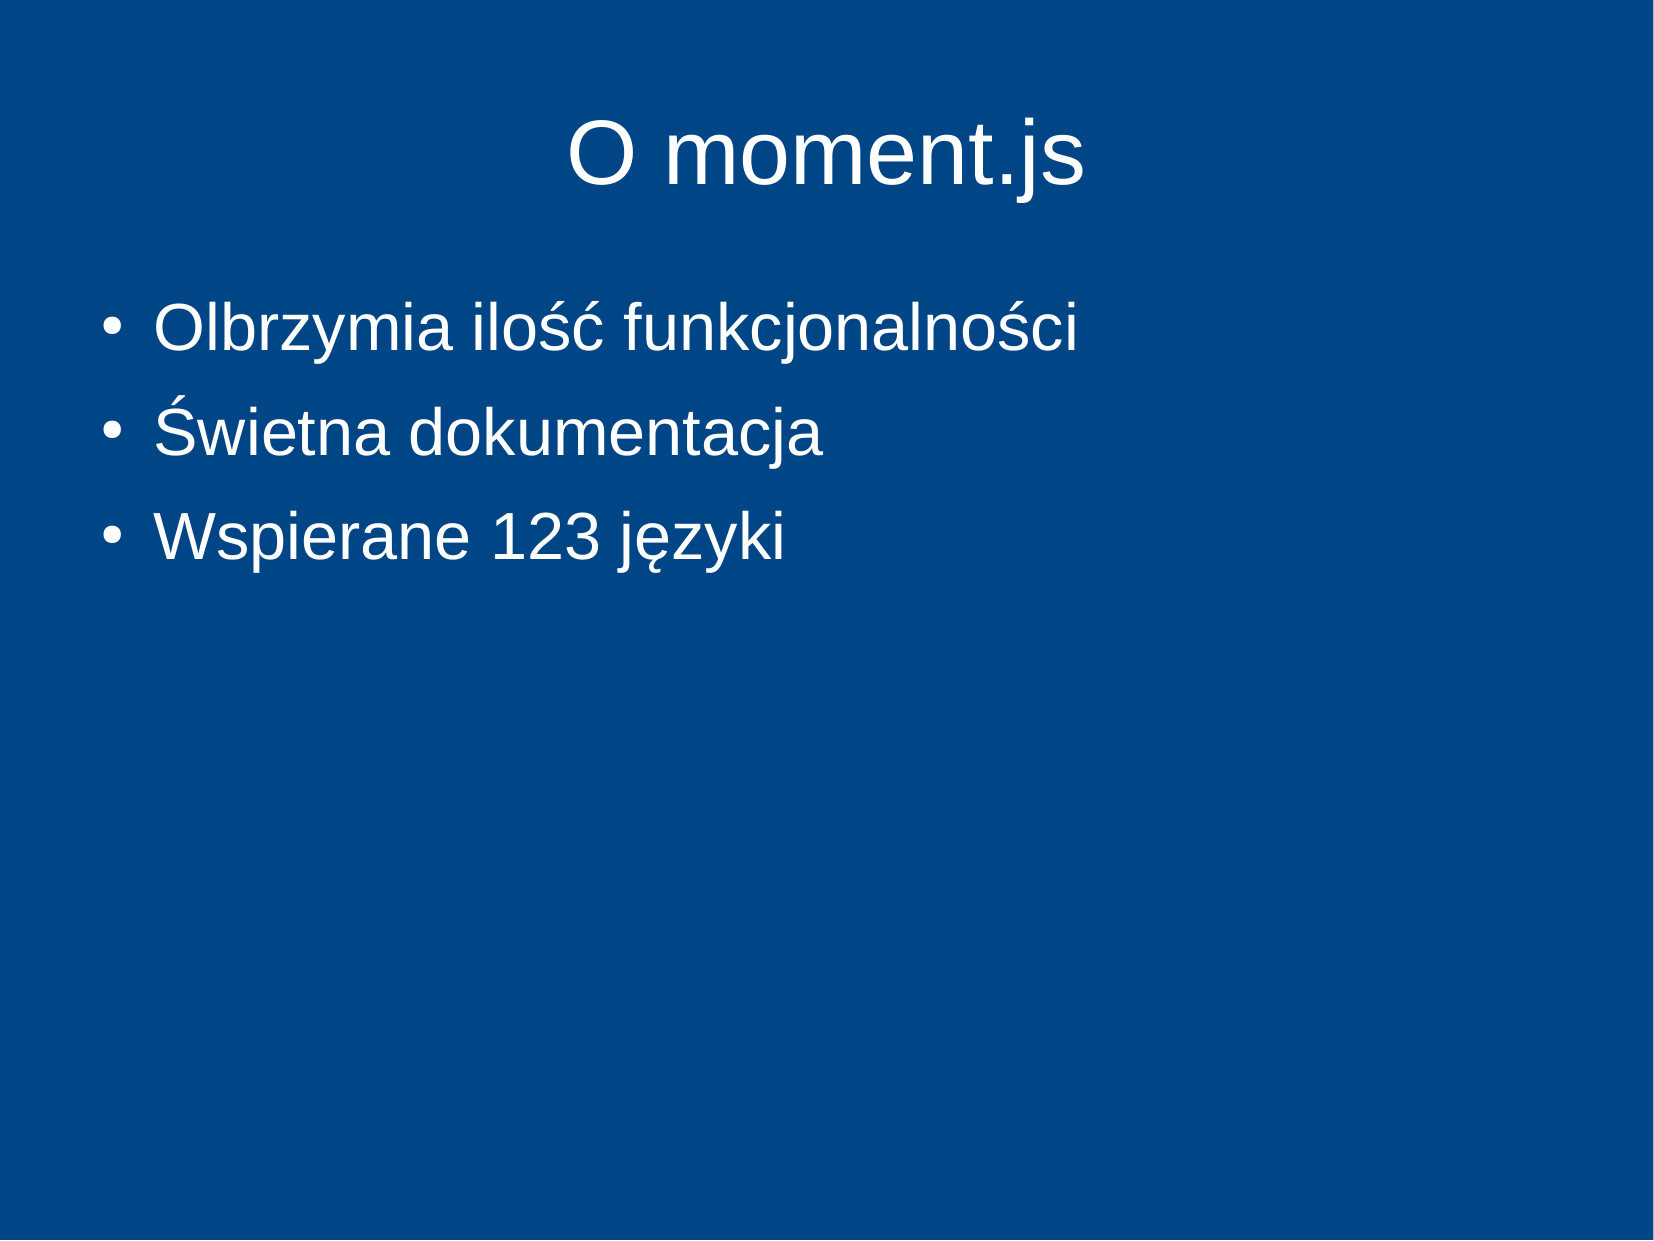

# O moment.js
Olbrzymia ilość funkcjonalności
Świetna dokumentacja
Wspierane 123 języki